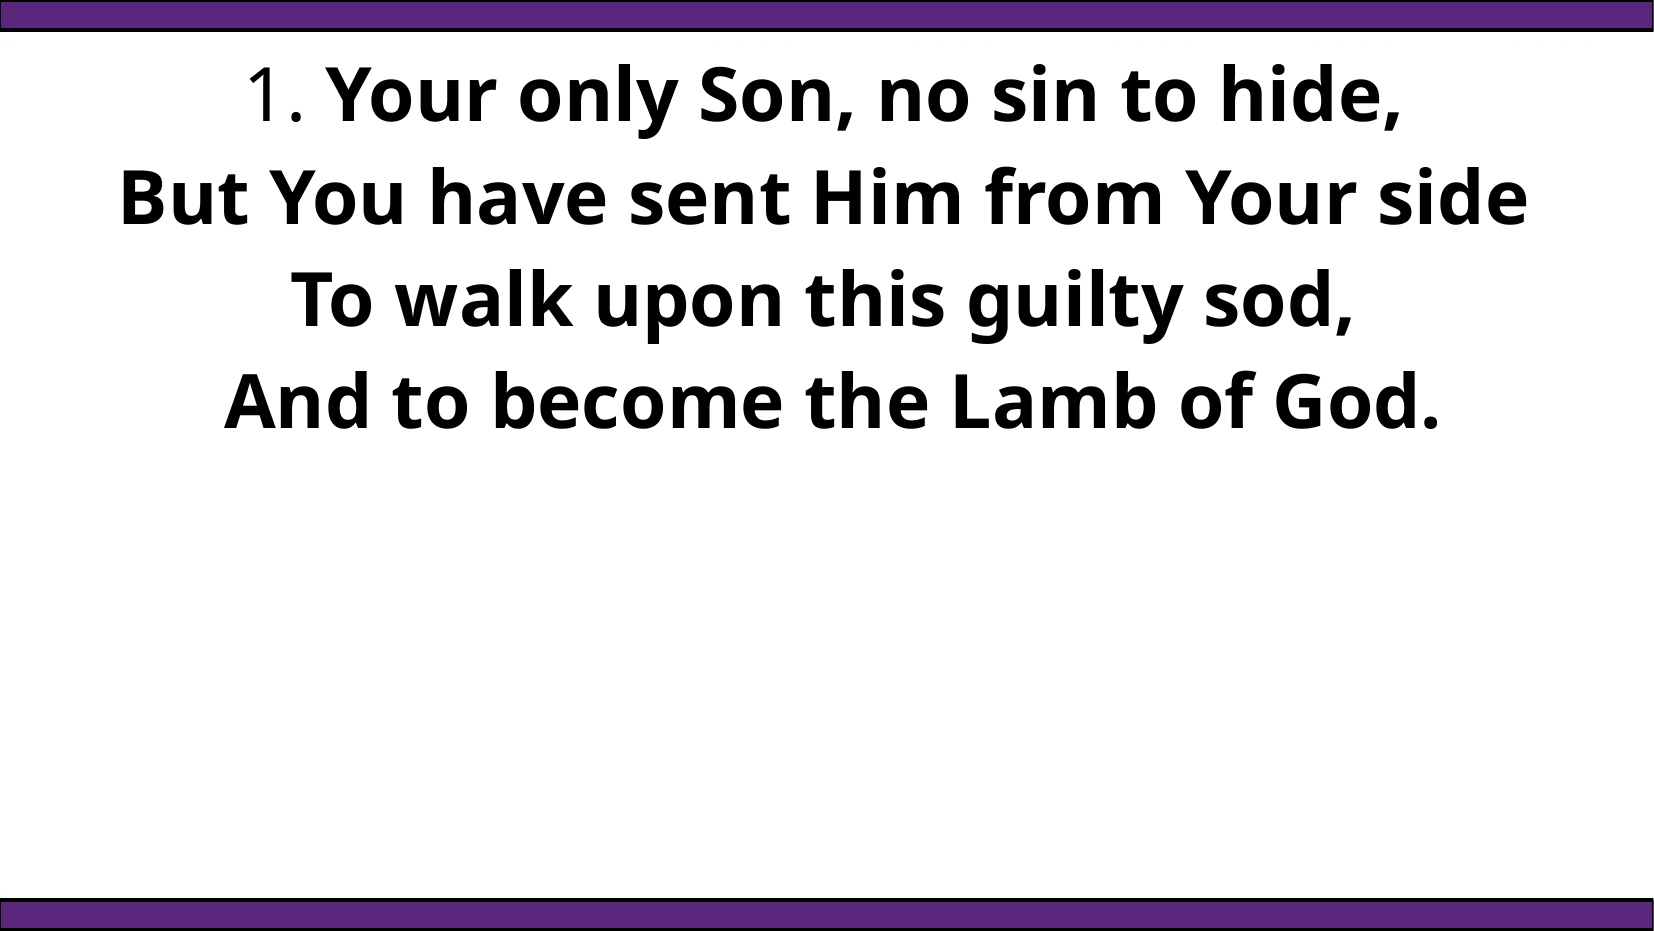

1. Your only Son, no sin to hide,
But You have sent Him from Your side
To walk upon this guilty sod,
And to become the Lamb of God.